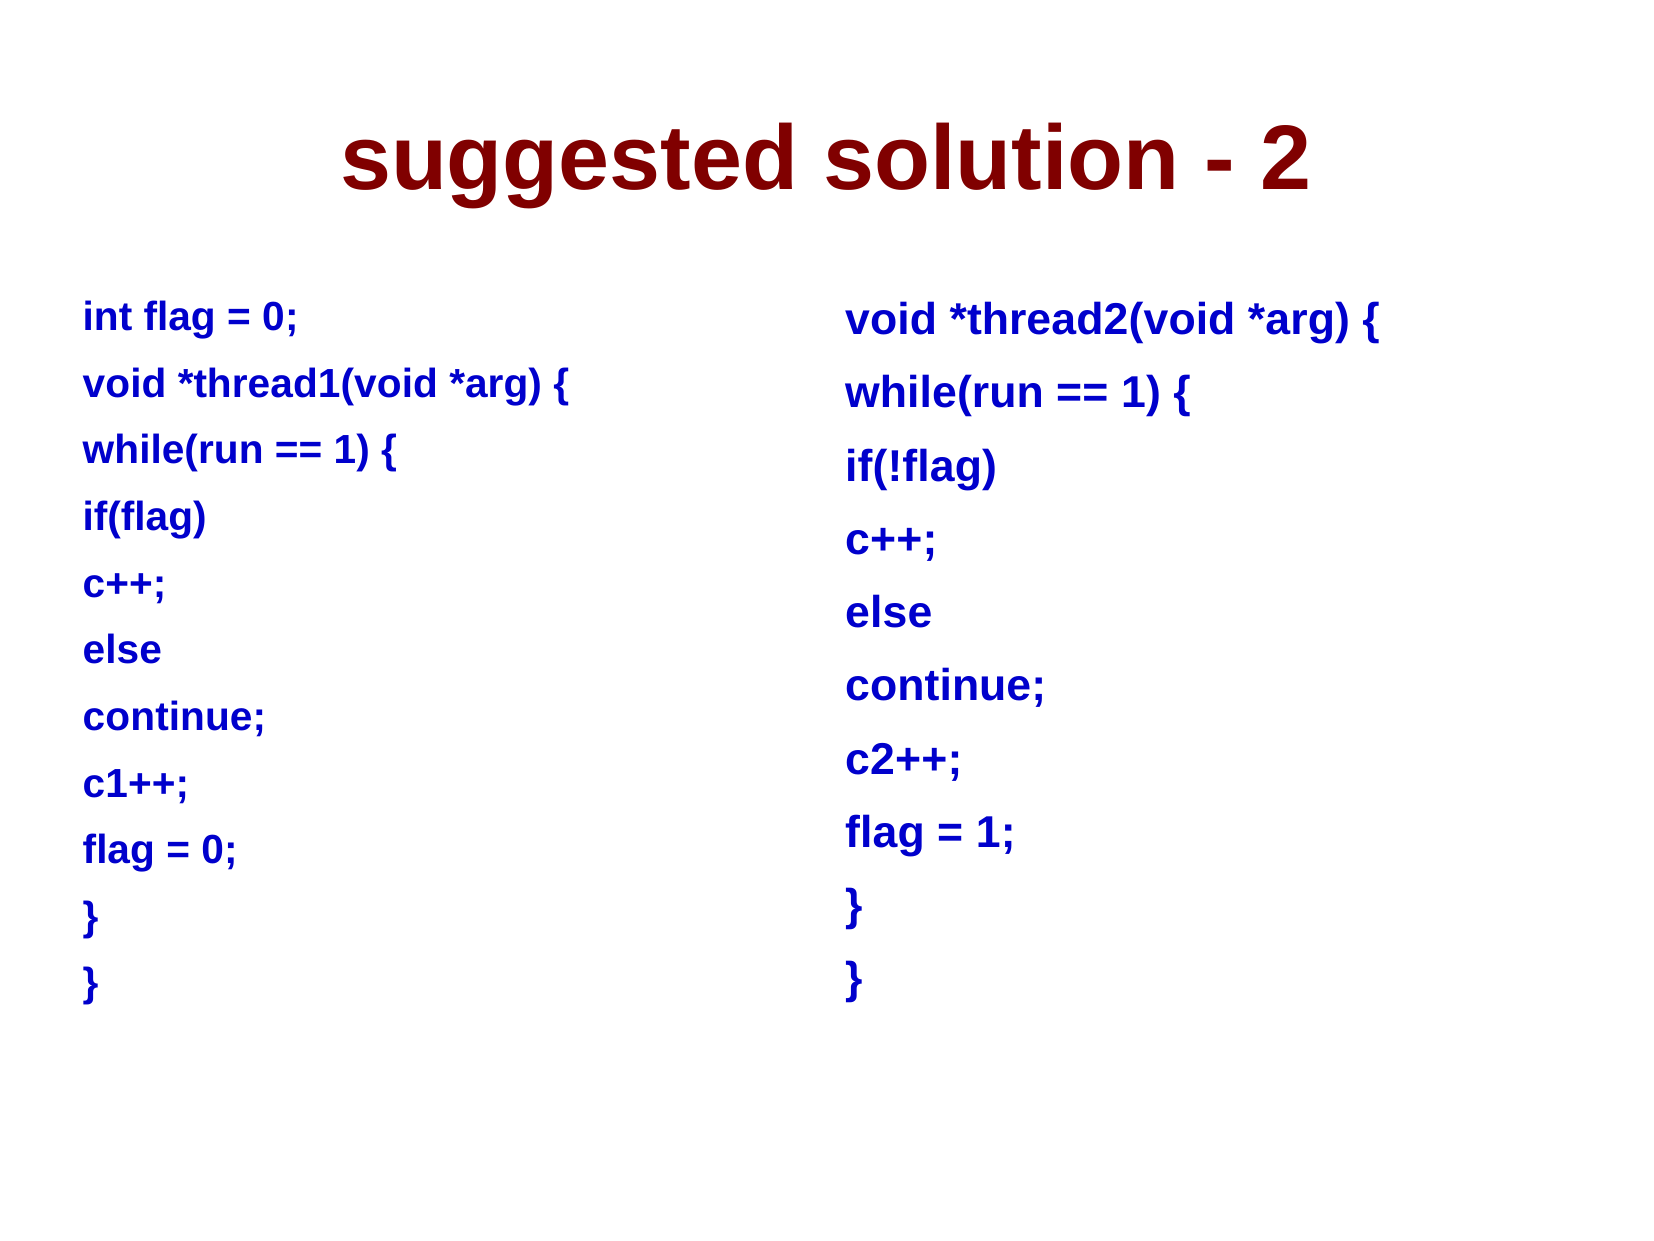

# suggested solution - 2
int flag = 0;
void *thread1(void *arg) {
while(run == 1) {
if(flag)
c++;
else
continue;
c1++;
flag = 0;
}
}
void *thread2(void *arg) {
while(run == 1) {
if(!flag)
c++;
else
continue;
c2++;
flag = 1;
}
}